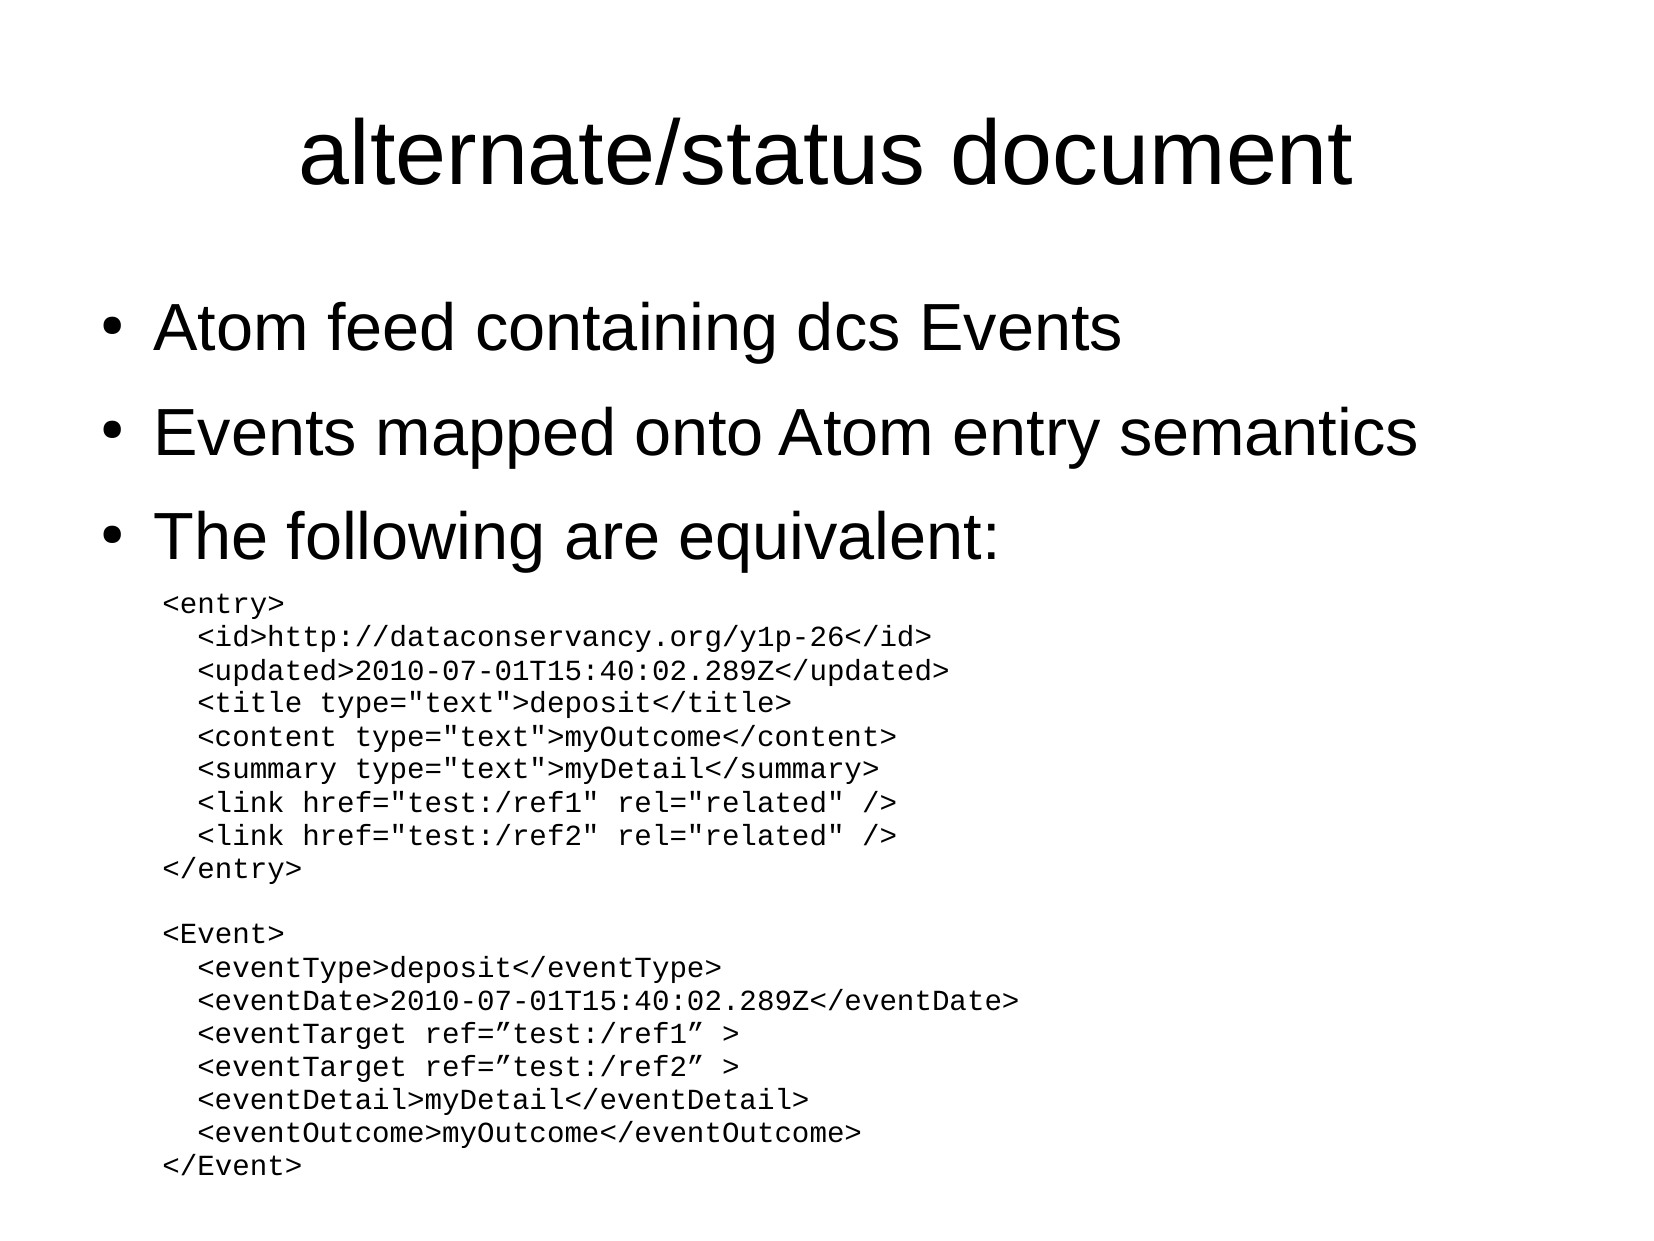

# alternate/status document
Atom feed containing dcs Events
Events mapped onto Atom entry semantics
The following are equivalent:
 <entry>
 <id>http://dataconservancy.org/y1p-26</id>
 <updated>2010-07-01T15:40:02.289Z</updated>
 <title type="text">deposit</title>
 <content type="text">myOutcome</content>
 <summary type="text">myDetail</summary>
 <link href="test:/ref1" rel="related" />
 <link href="test:/ref2" rel="related" />
 </entry>
 <Event>
 <eventType>deposit</eventType>
 <eventDate>2010-07-01T15:40:02.289Z</eventDate>
 <eventTarget ref=”test:/ref1” >
 <eventTarget ref=”test:/ref2” >
 <eventDetail>myDetail</eventDetail>
 <eventOutcome>myOutcome</eventOutcome>
 </Event>